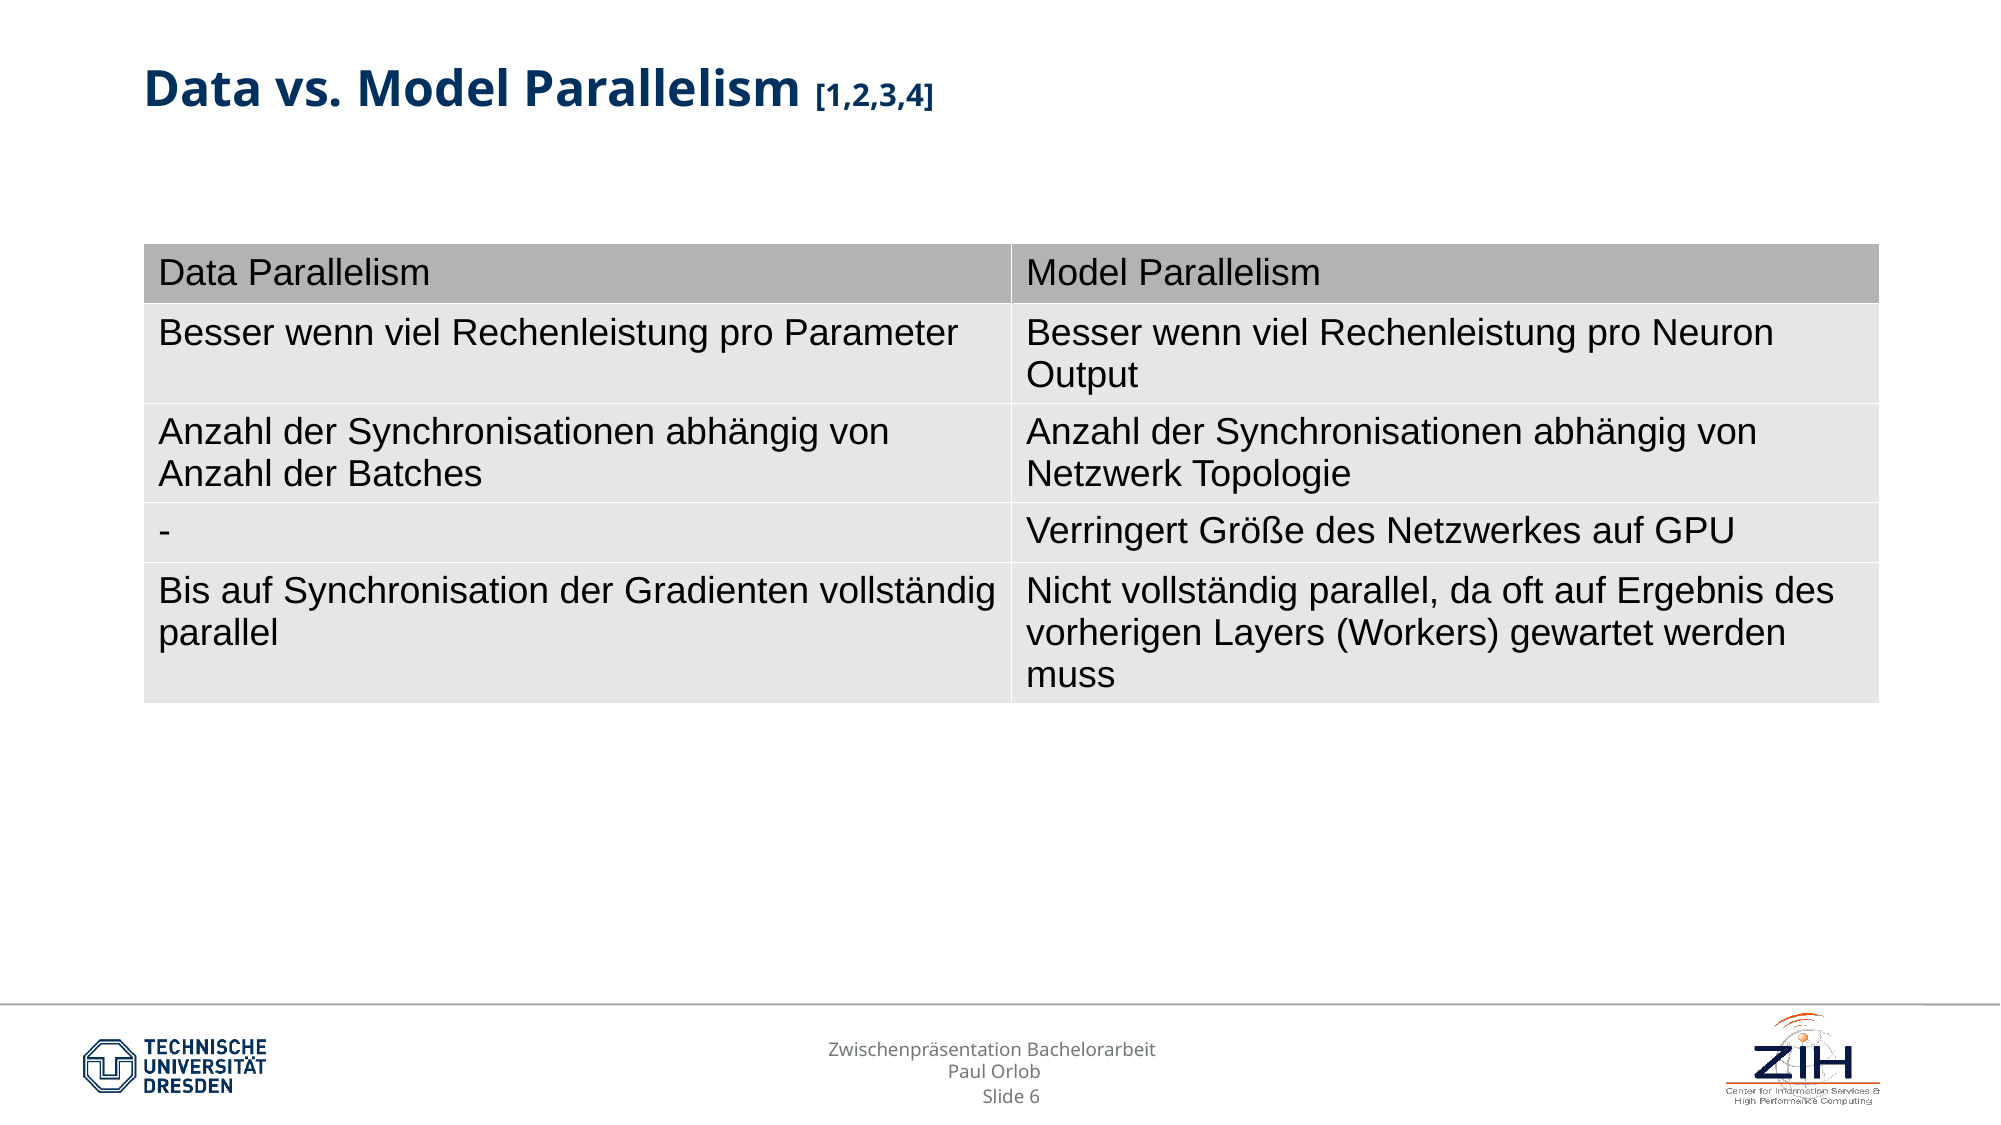

# Data vs. Model Parallelism [1,2,3,4]
| Data Parallelism | Model Parallelism |
| --- | --- |
| Besser wenn viel Rechenleistung pro Parameter | Besser wenn viel Rechenleistung pro Neuron Output |
| Anzahl der Synchronisationen abhängig von Anzahl der Batches | Anzahl der Synchronisationen abhängig von Netzwerk Topologie |
| - | Verringert Größe des Netzwerkes auf GPU |
| Bis auf Synchronisation der Gradienten vollständig parallel | Nicht vollständig parallel, da oft auf Ergebnis des vorherigen Layers (Workers) gewartet werden muss |